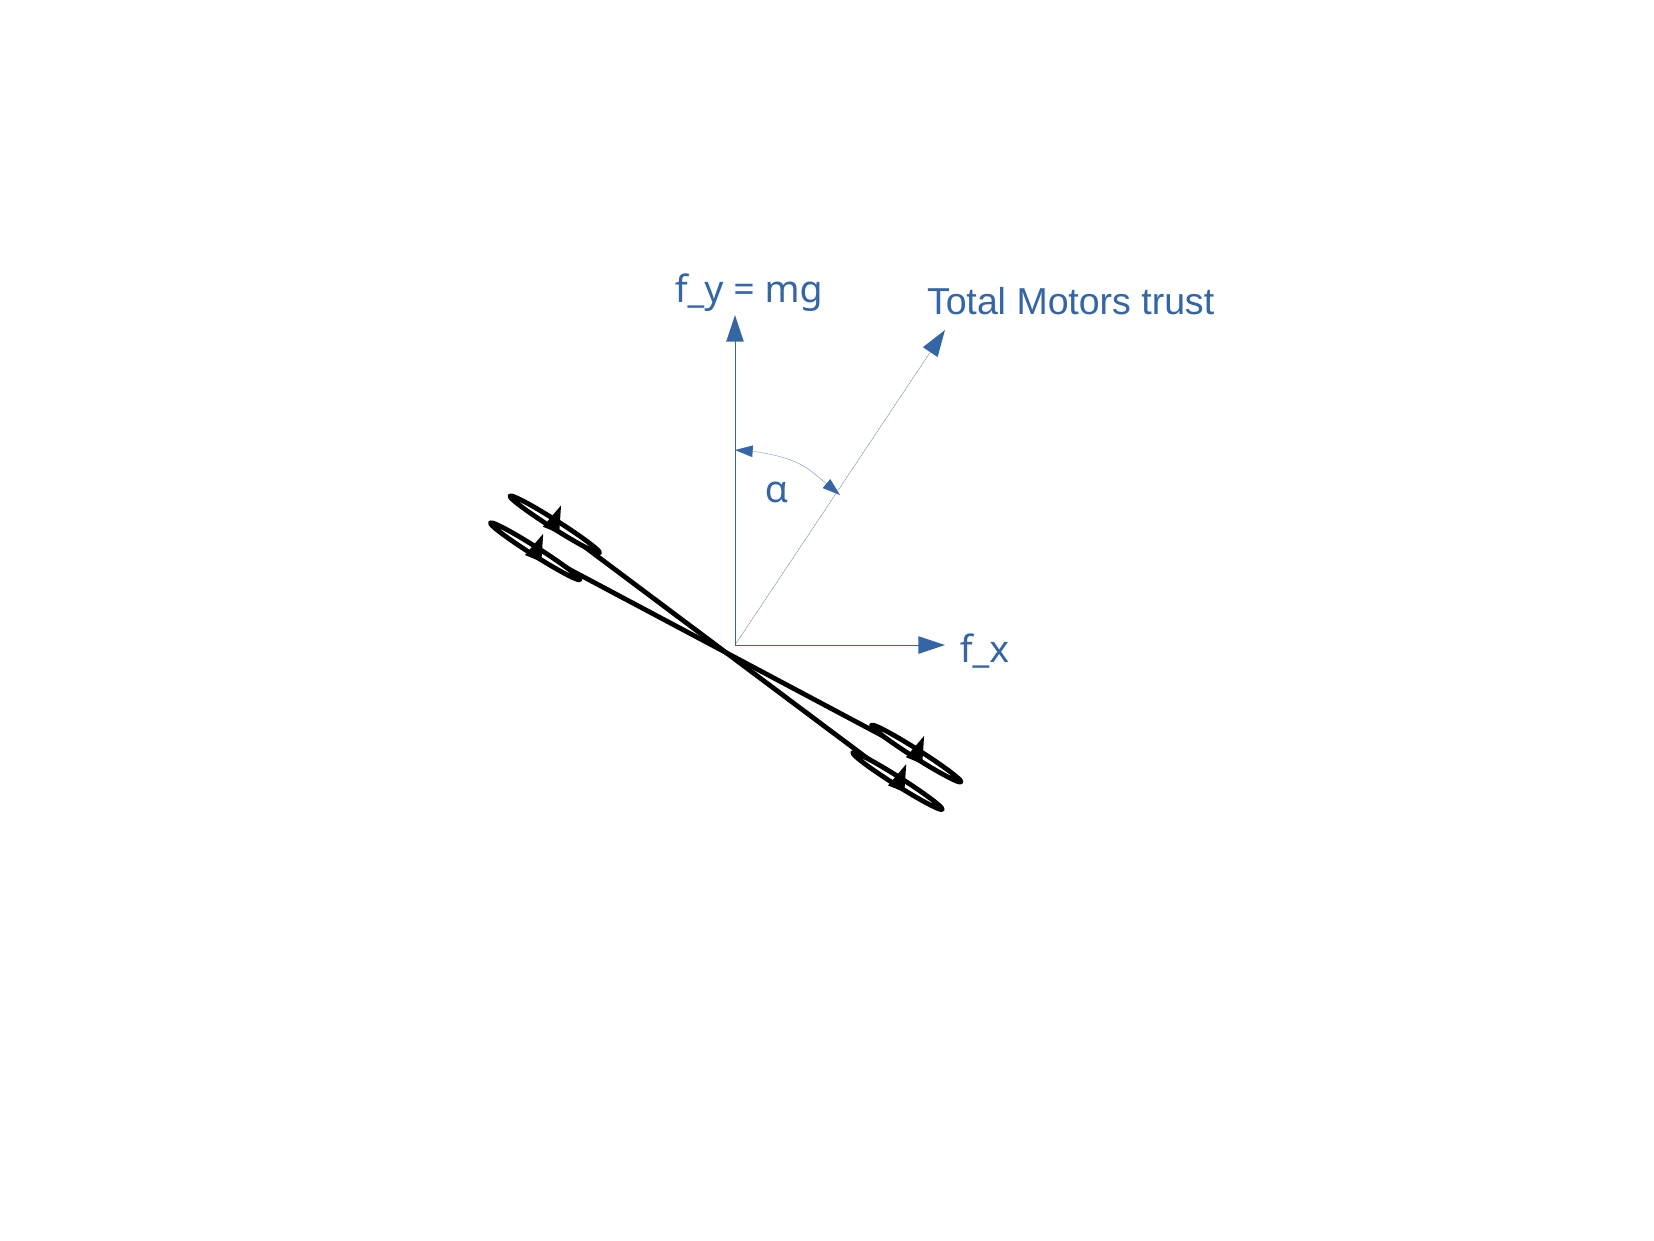

f_y = mg
Total Motors trust
α
f_x